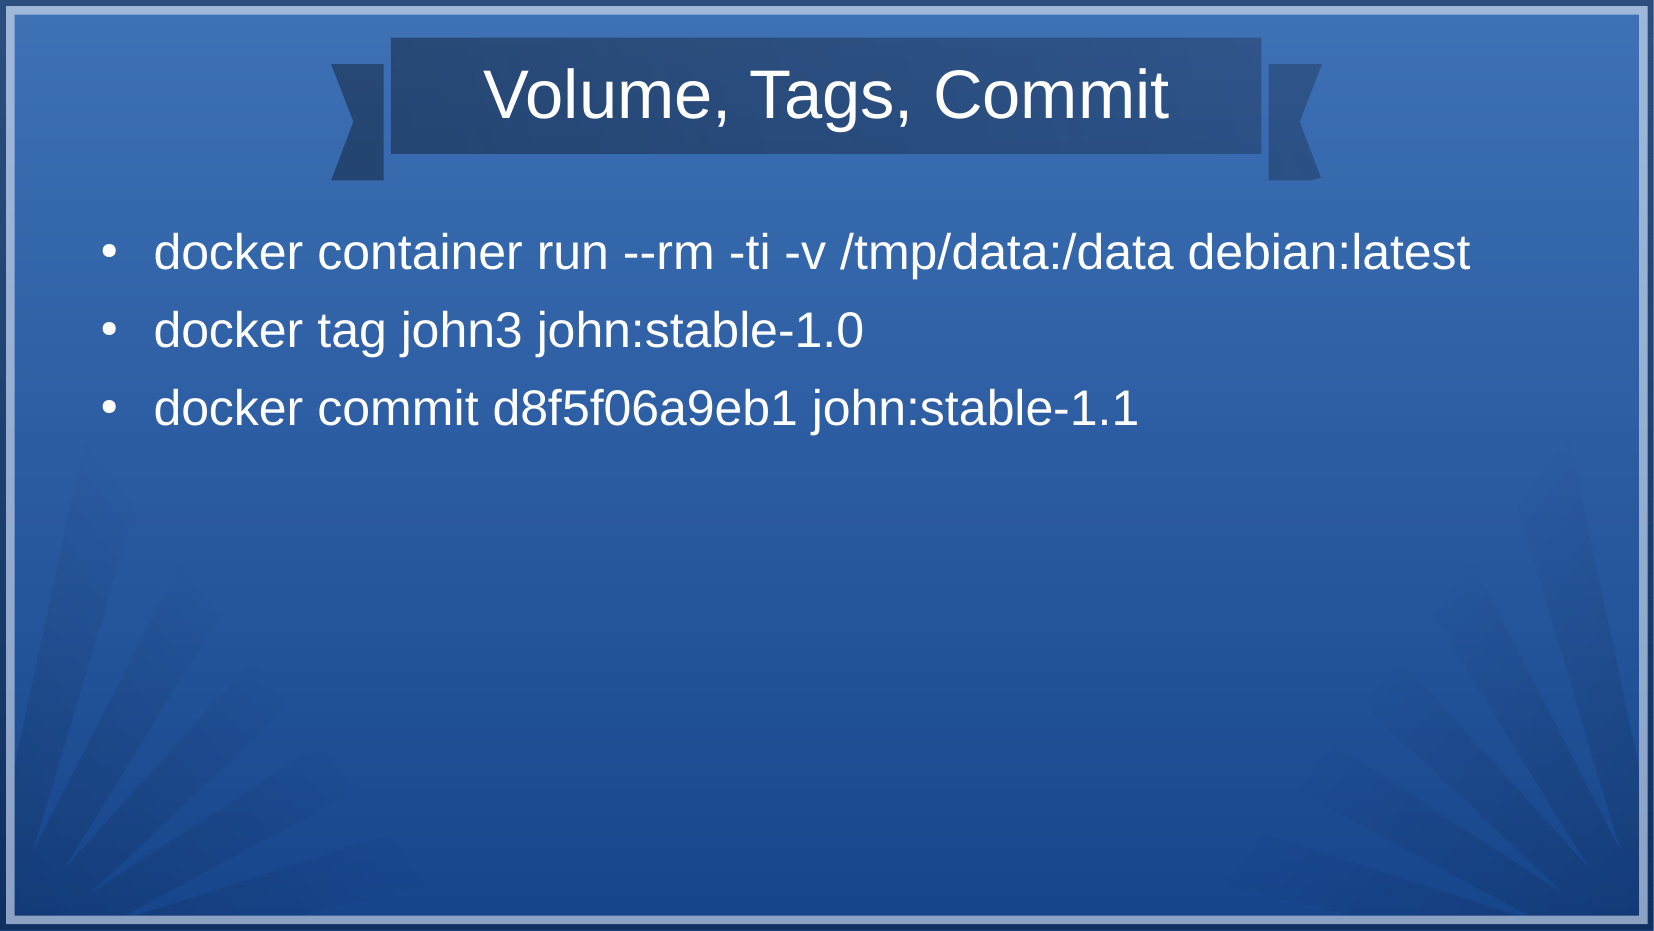

# Volume, Tags, Commit
docker container run --rm -ti -v /tmp/data:/data debian:latest
docker tag john3 john:stable-1.0
docker commit d8f5f06a9eb1 john:stable-1.1